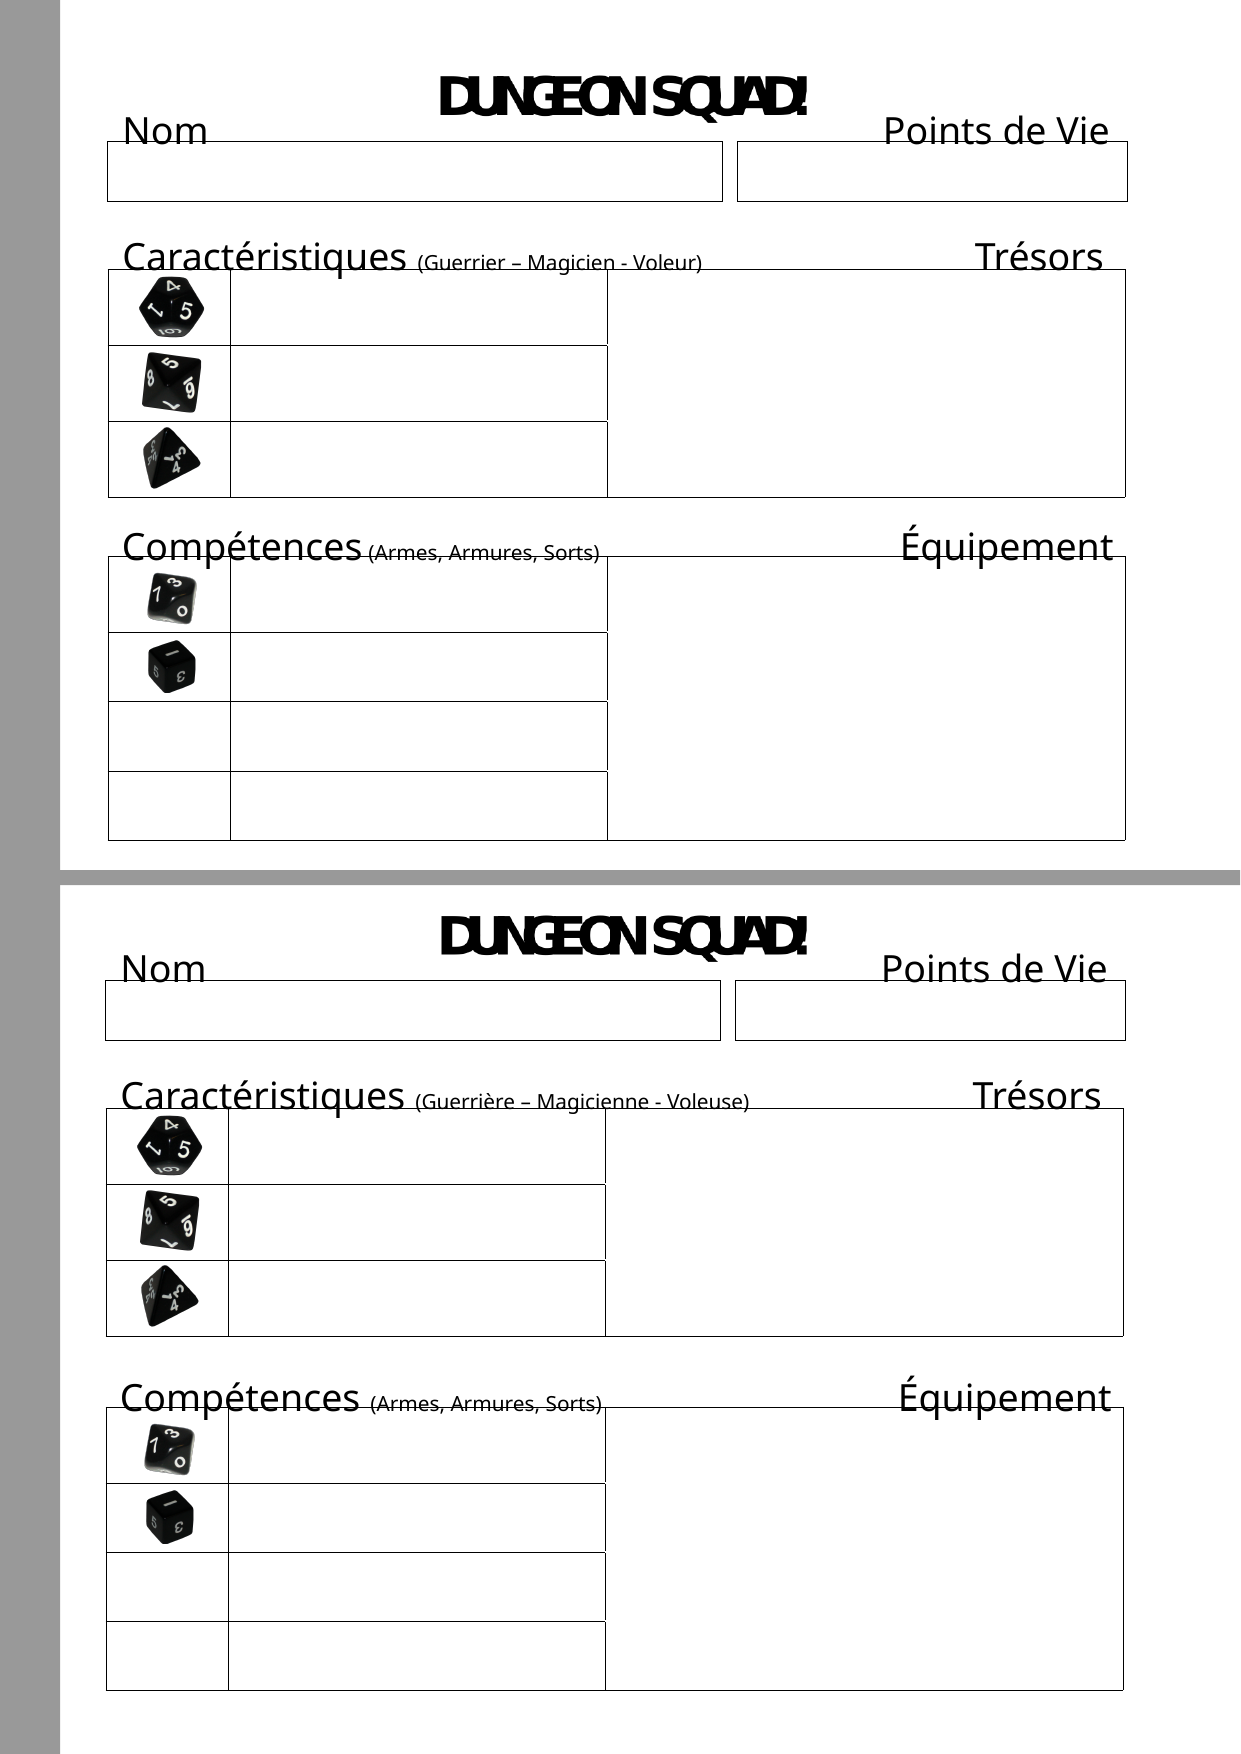

Nom
Points de Vie
Caractéristiques (Guerrier – Magicien - Voleur)
Trésors
| | | |
| --- | --- | --- |
| | | |
| | | |
Compétences (Armes, Armures, Sorts)
Équipement
| | | |
| --- | --- | --- |
| | | |
| | | |
| | | |
Nom
Points de Vie
Caractéristiques (Guerrière – Magicienne - Voleuse)
Trésors
| | | |
| --- | --- | --- |
| | | |
| | | |
Compétences (Armes, Armures, Sorts)
Équipement
| | | |
| --- | --- | --- |
| | | |
| | | |
| | | |